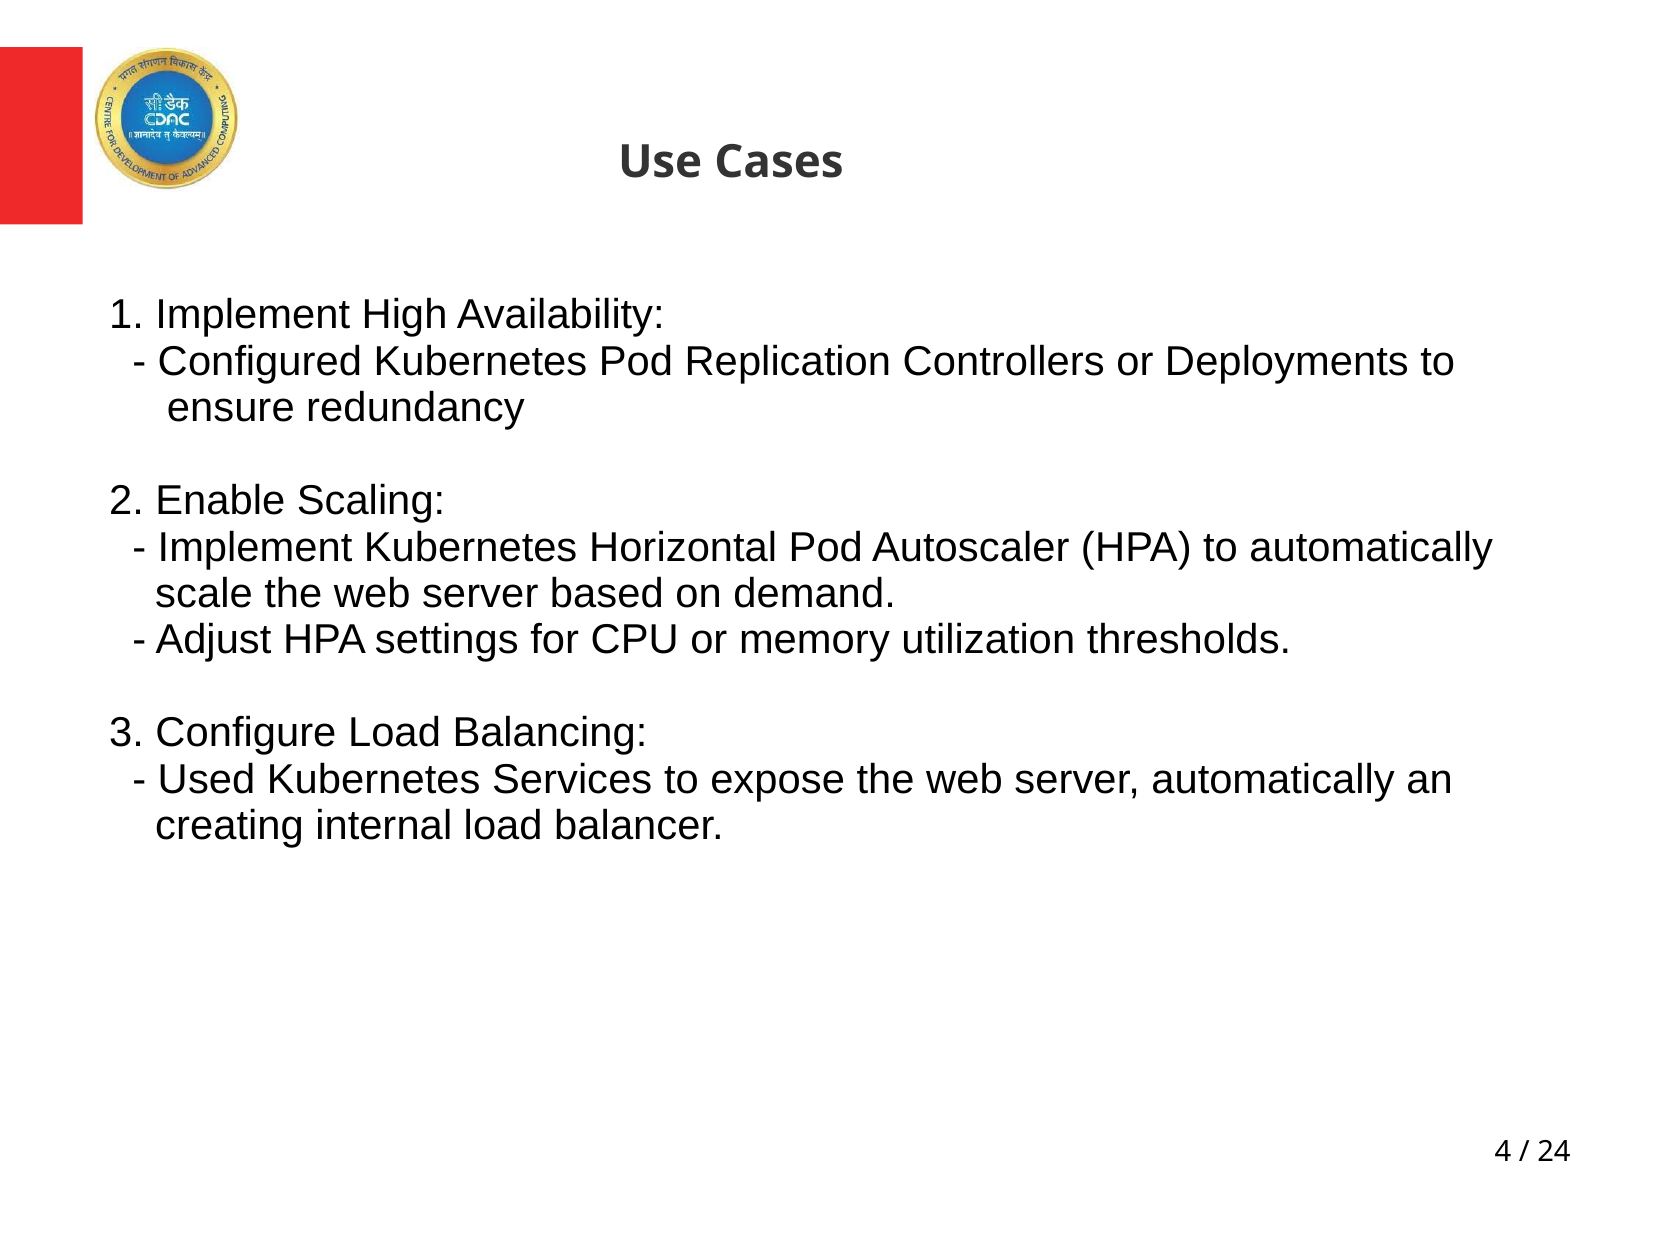

# Use Cases
1. Implement High Availability:
 - Configured Kubernetes Pod Replication Controllers or Deployments to
 ensure redundancy
2. Enable Scaling:
 - Implement Kubernetes Horizontal Pod Autoscaler (HPA) to automatically
 scale the web server based on demand.
 - Adjust HPA settings for CPU or memory utilization thresholds.
3. Configure Load Balancing:
 - Used Kubernetes Services to expose the web server, automatically an creating internal load balancer.
4